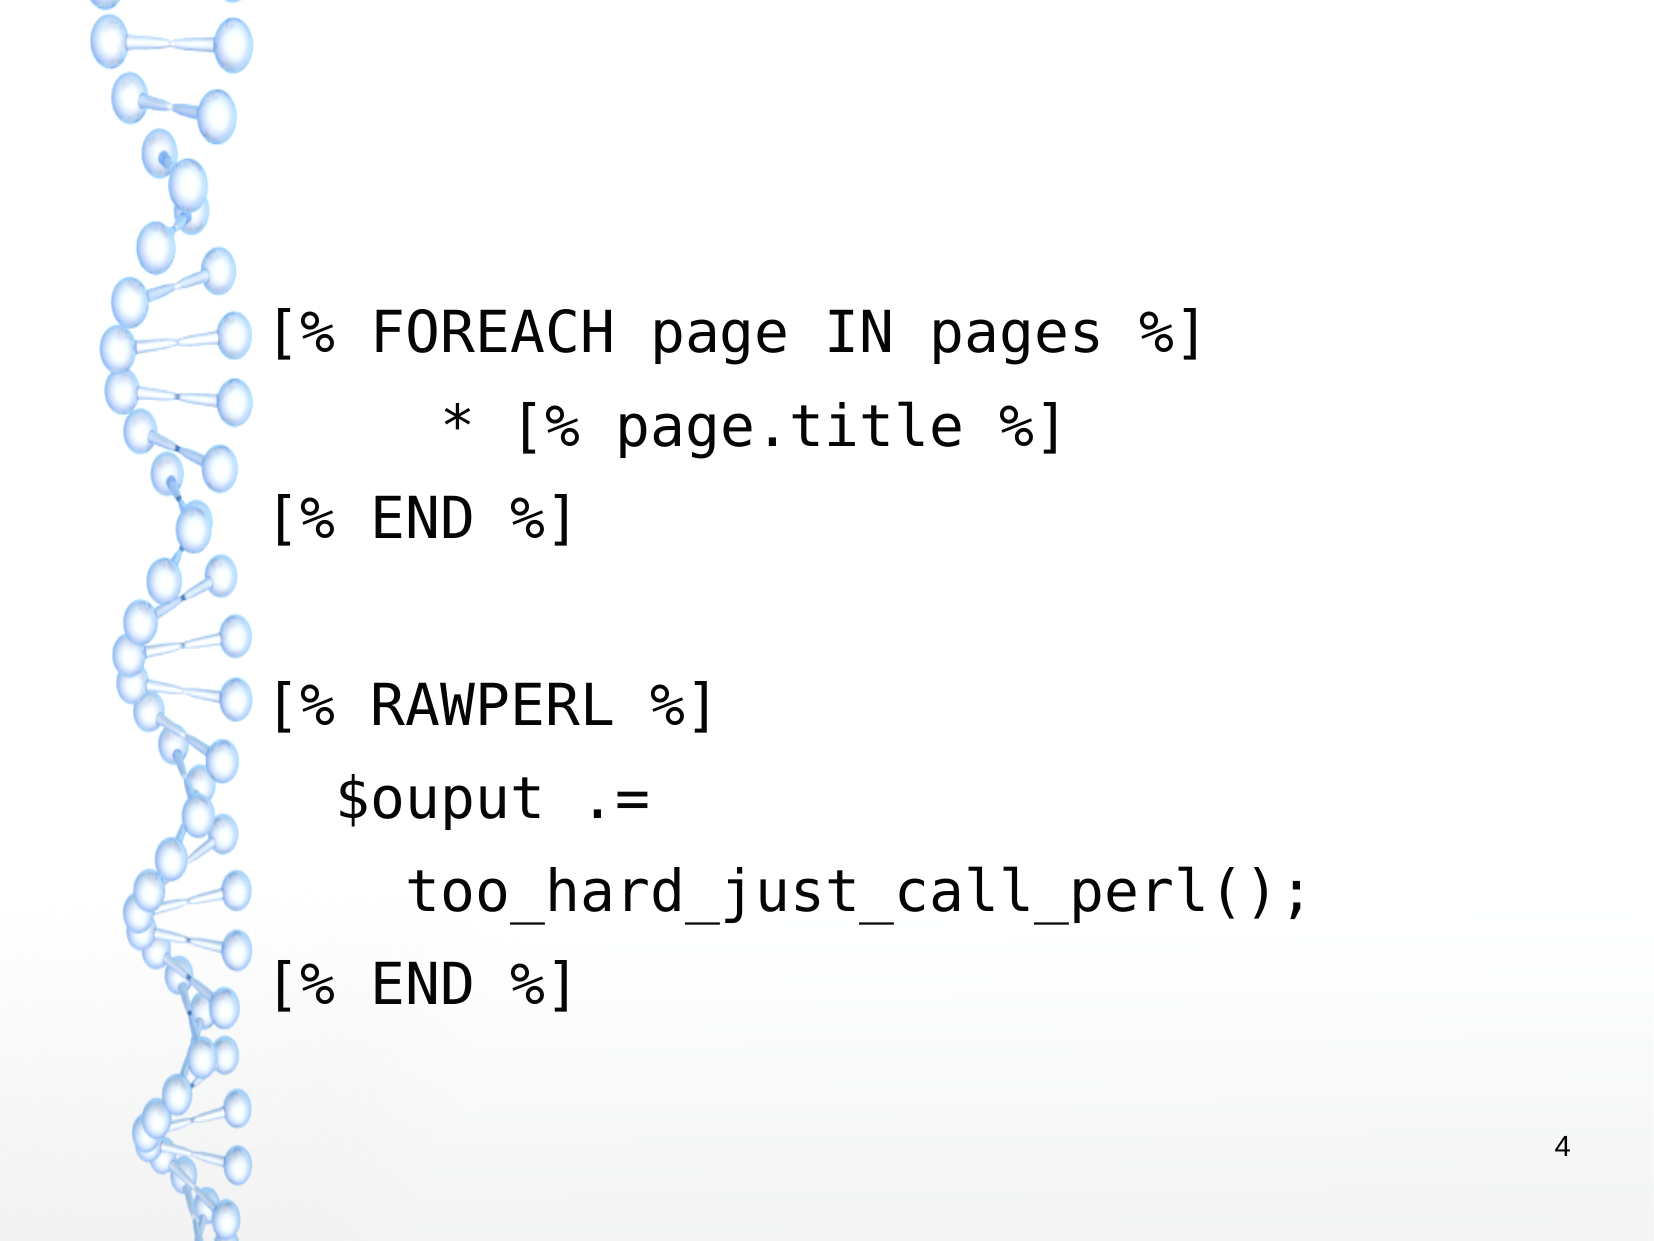

#
[% FOREACH page IN pages %]
 * [% page.title %]
[% END %]
[% RAWPERL %]
 $ouput .=
 too_hard_just_call_perl();
[% END %]
4